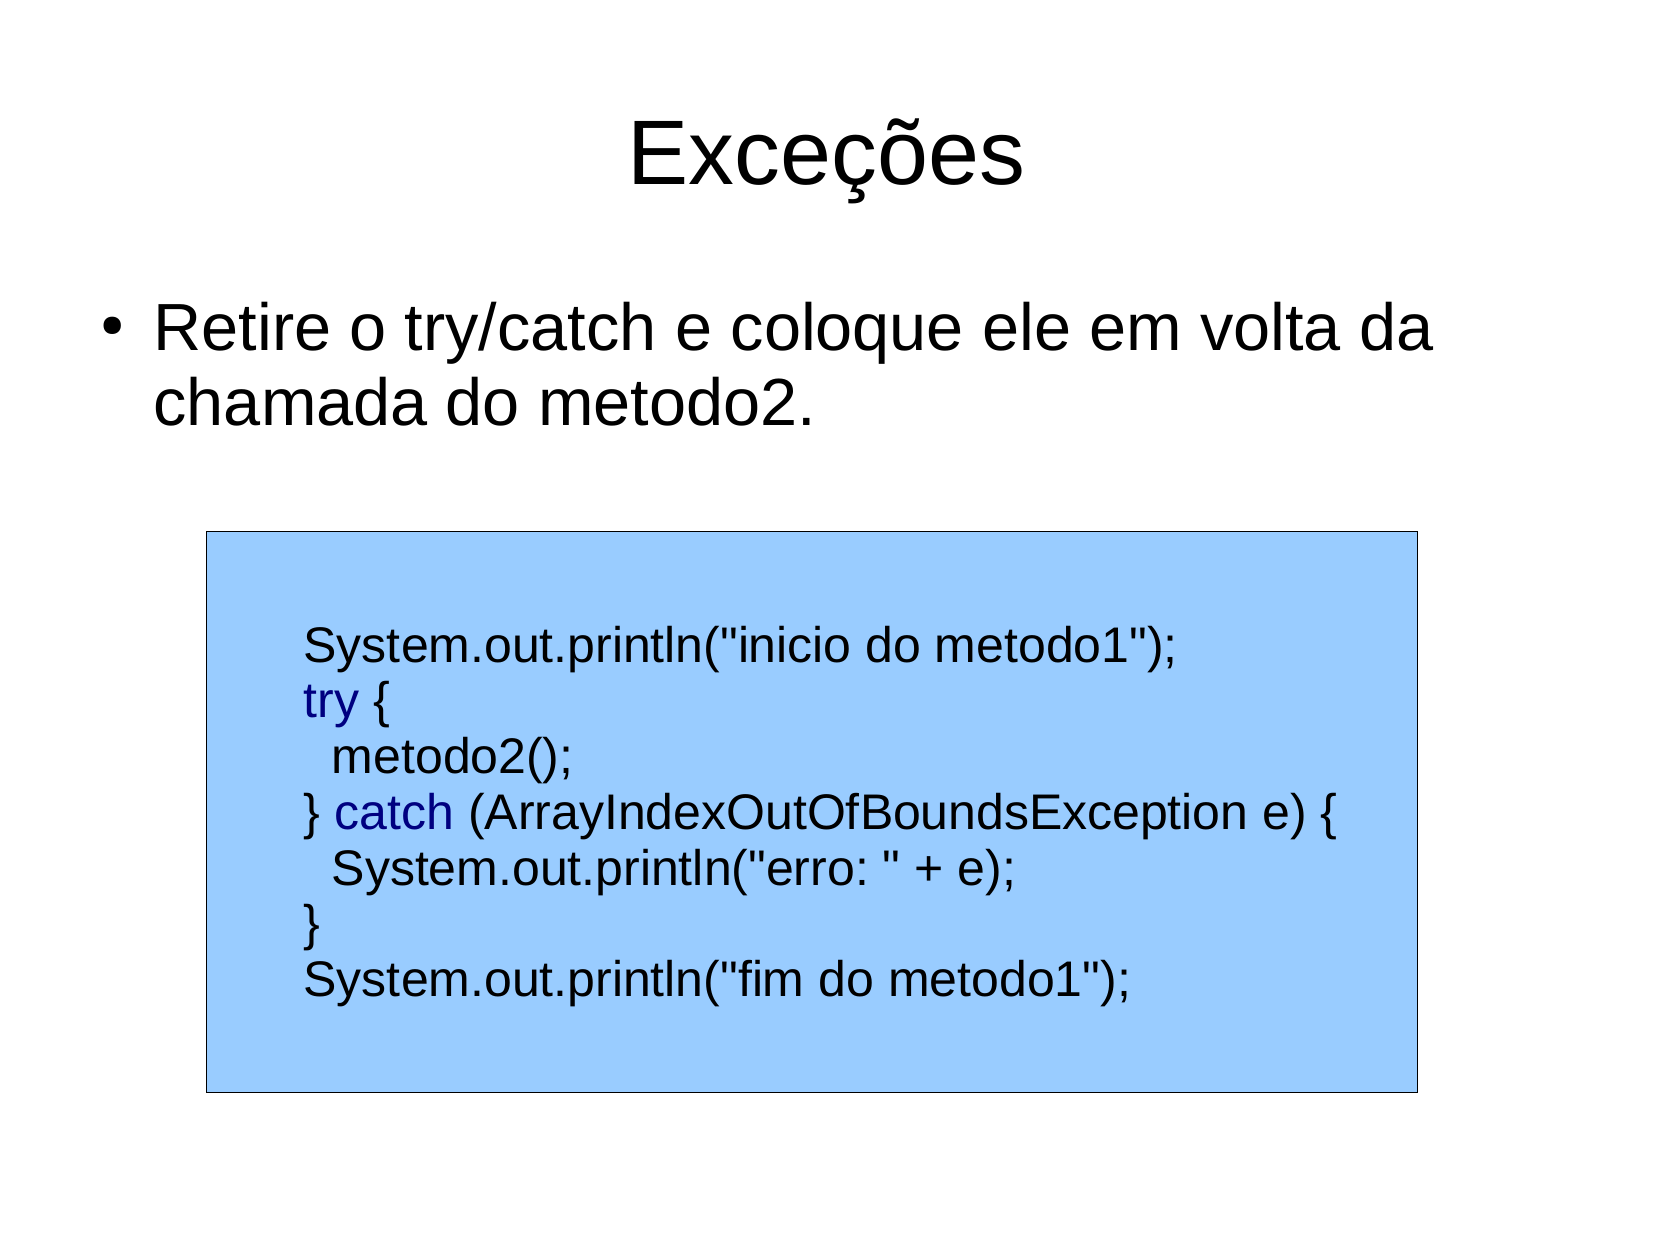

# Exceções
Retire o try/catch e coloque ele em volta da chamada do metodo2.
System.out.println("inicio do metodo1");
try {
 metodo2();
} catch (ArrayIndexOutOfBoundsException e) {
 System.out.println("erro: " + e);
}
System.out.println("fim do metodo1");